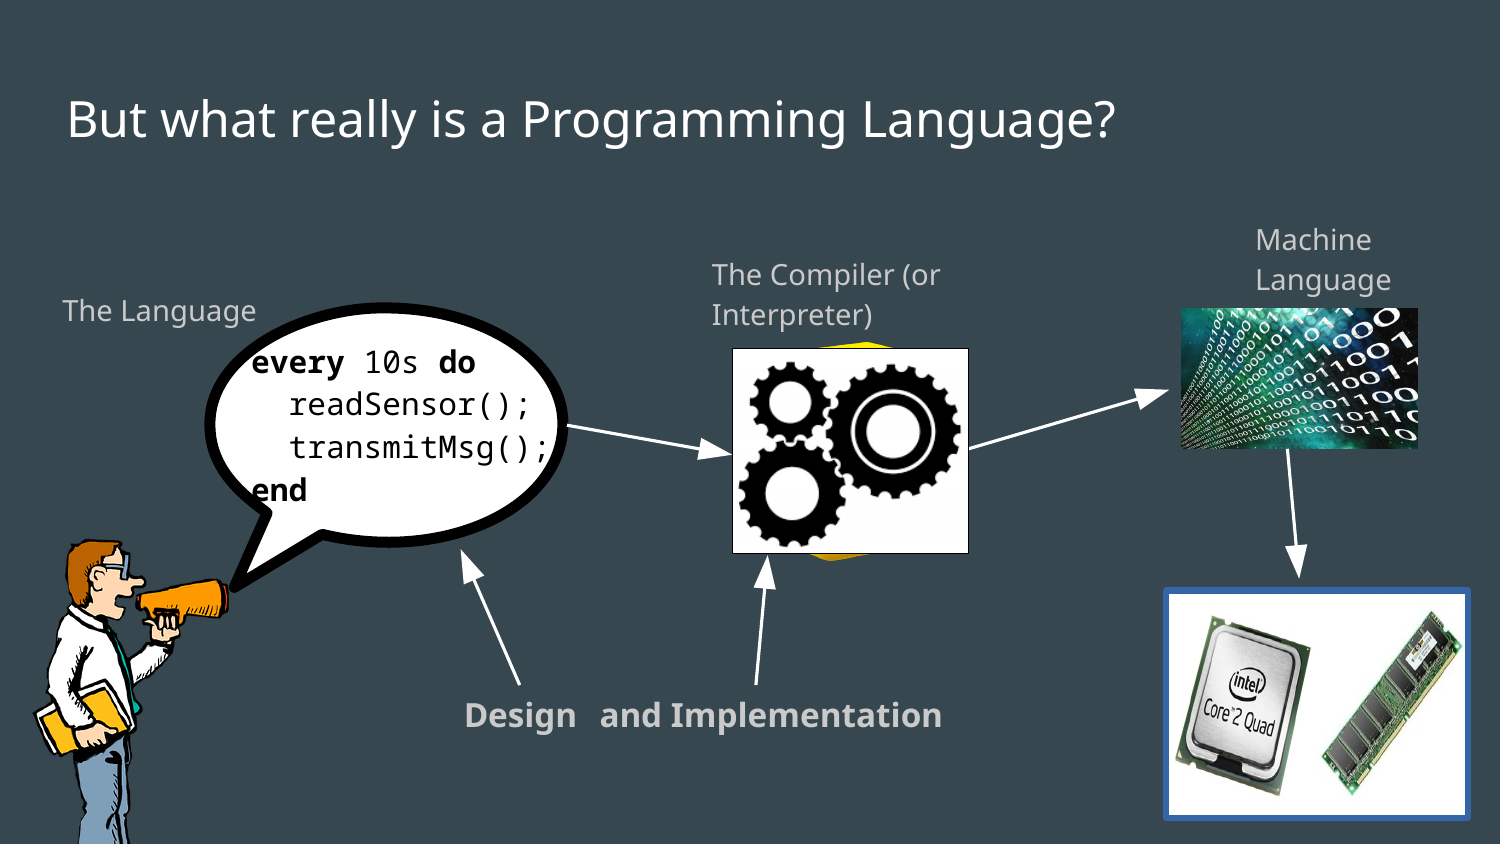

# But what really is a Programming Language?
Machine Language
The Compiler (or Interpreter)
The Language
every 10s do
 readSensor();
 transmitMsg();
end
Design
and Implementation